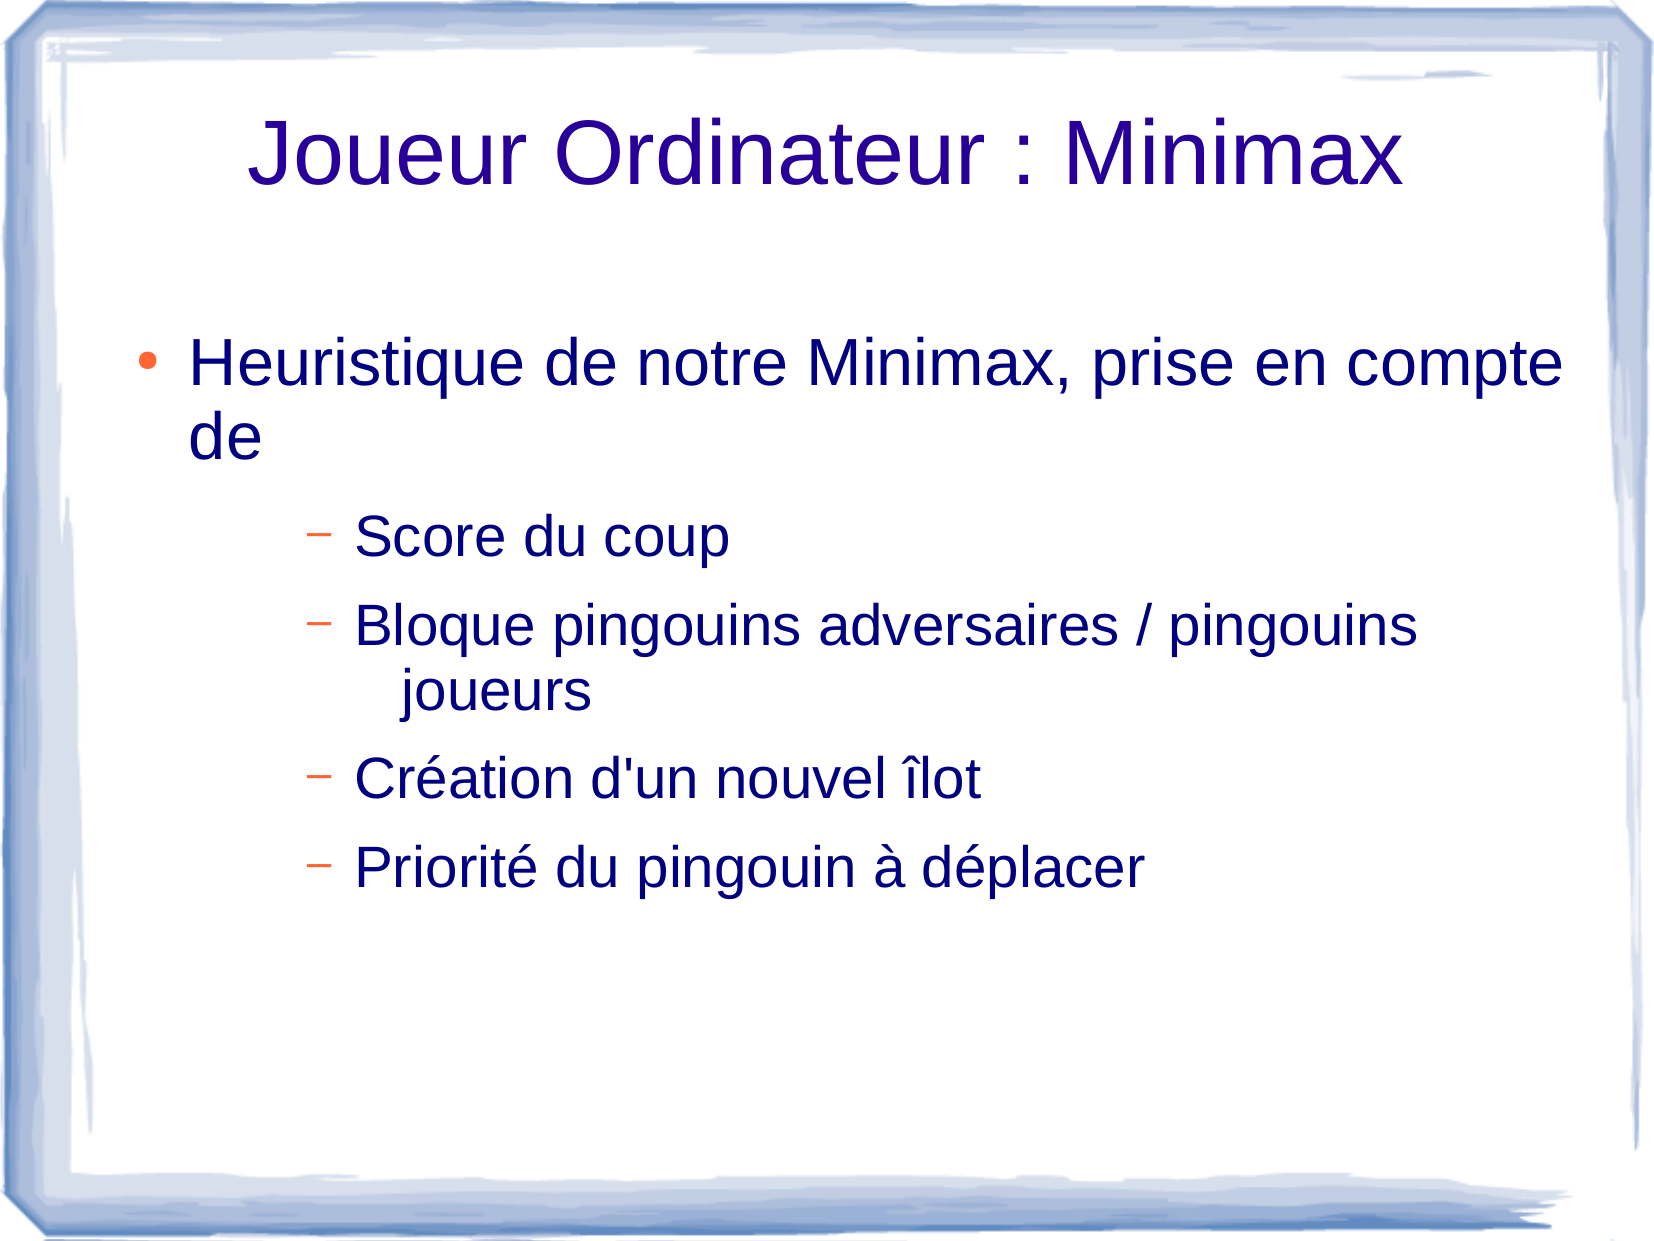

# Joueur Ordinateur : Minimax
Heuristique de notre Minimax, prise en compte de
Score du coup
Bloque pingouins adversaires / pingouins joueurs
Création d'un nouvel îlot
Priorité du pingouin à déplacer